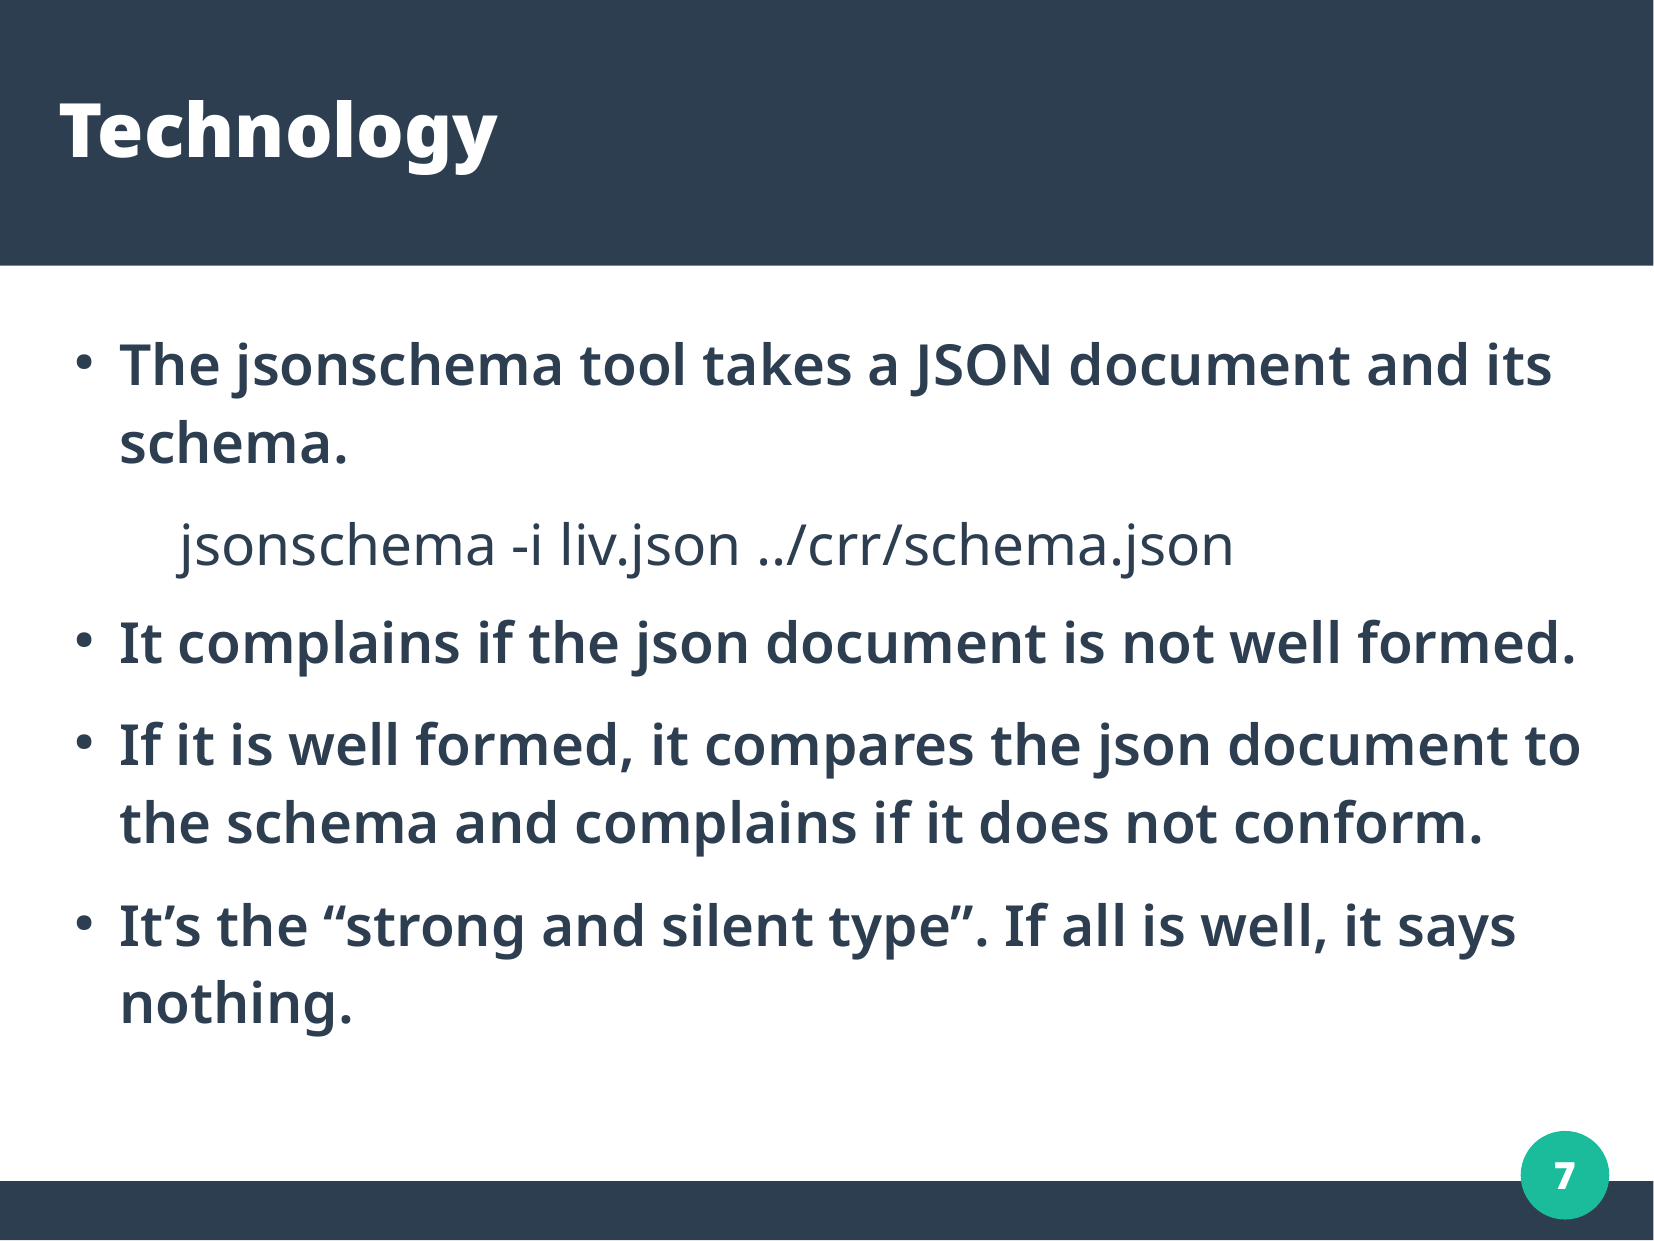

# Technology
The jsonschema tool takes a JSON document and its schema.
jsonschema -i liv.json ../crr/schema.json
It complains if the json document is not well formed.
If it is well formed, it compares the json document to the schema and complains if it does not conform.
It’s the “strong and silent type”. If all is well, it says nothing.
7